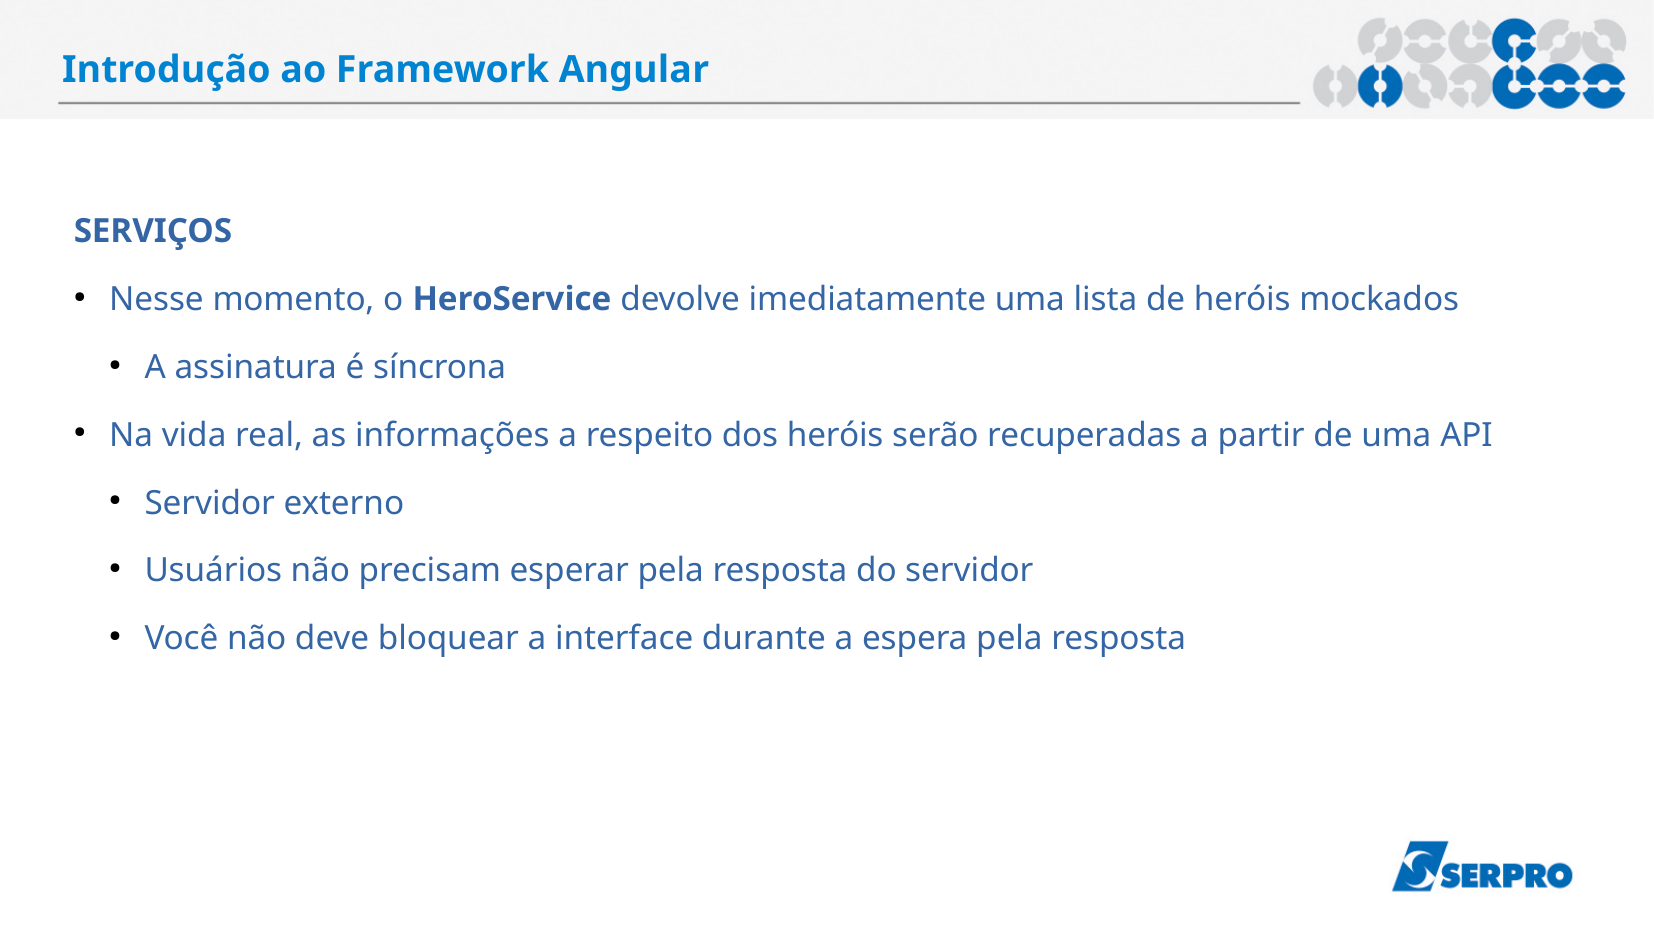

Introdução ao Framework Angular
SERVIÇOS
Nesse momento, o HeroService devolve imediatamente uma lista de heróis mockados
A assinatura é síncrona
Na vida real, as informações a respeito dos heróis serão recuperadas a partir de uma API
Servidor externo
Usuários não precisam esperar pela resposta do servidor
Você não deve bloquear a interface durante a espera pela resposta